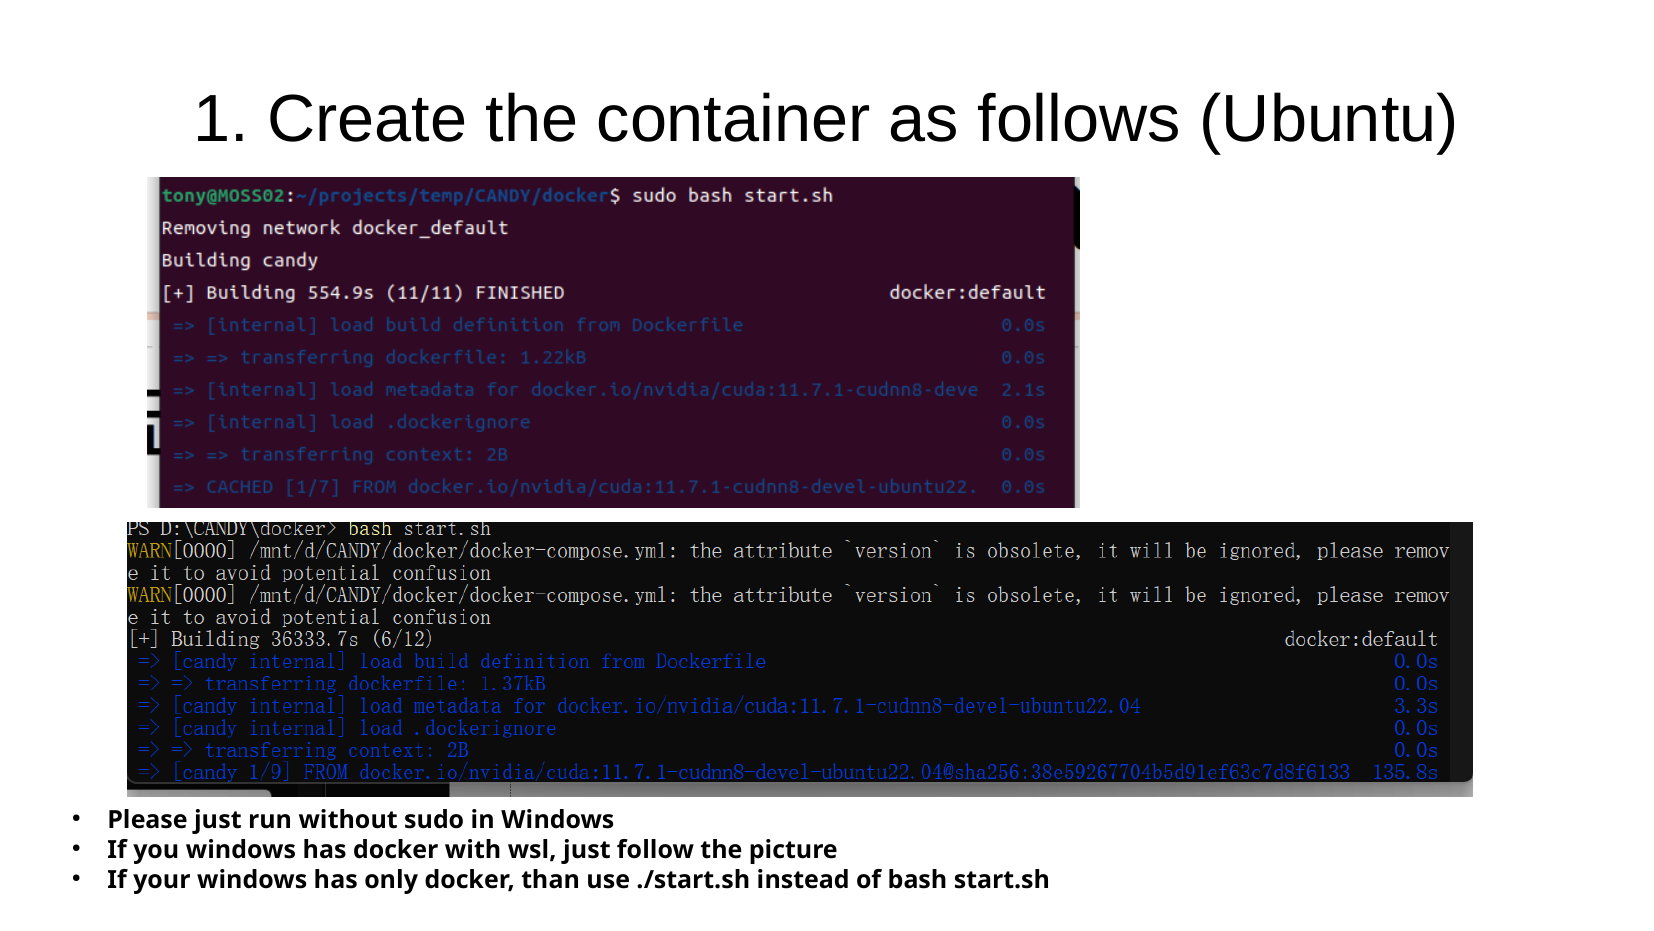

# 1. Create the container as follows (Ubuntu)
Please just run without sudo in Windows
If you windows has docker with wsl, just follow the picture
If your windows has only docker, than use ./start.sh instead of bash start.sh